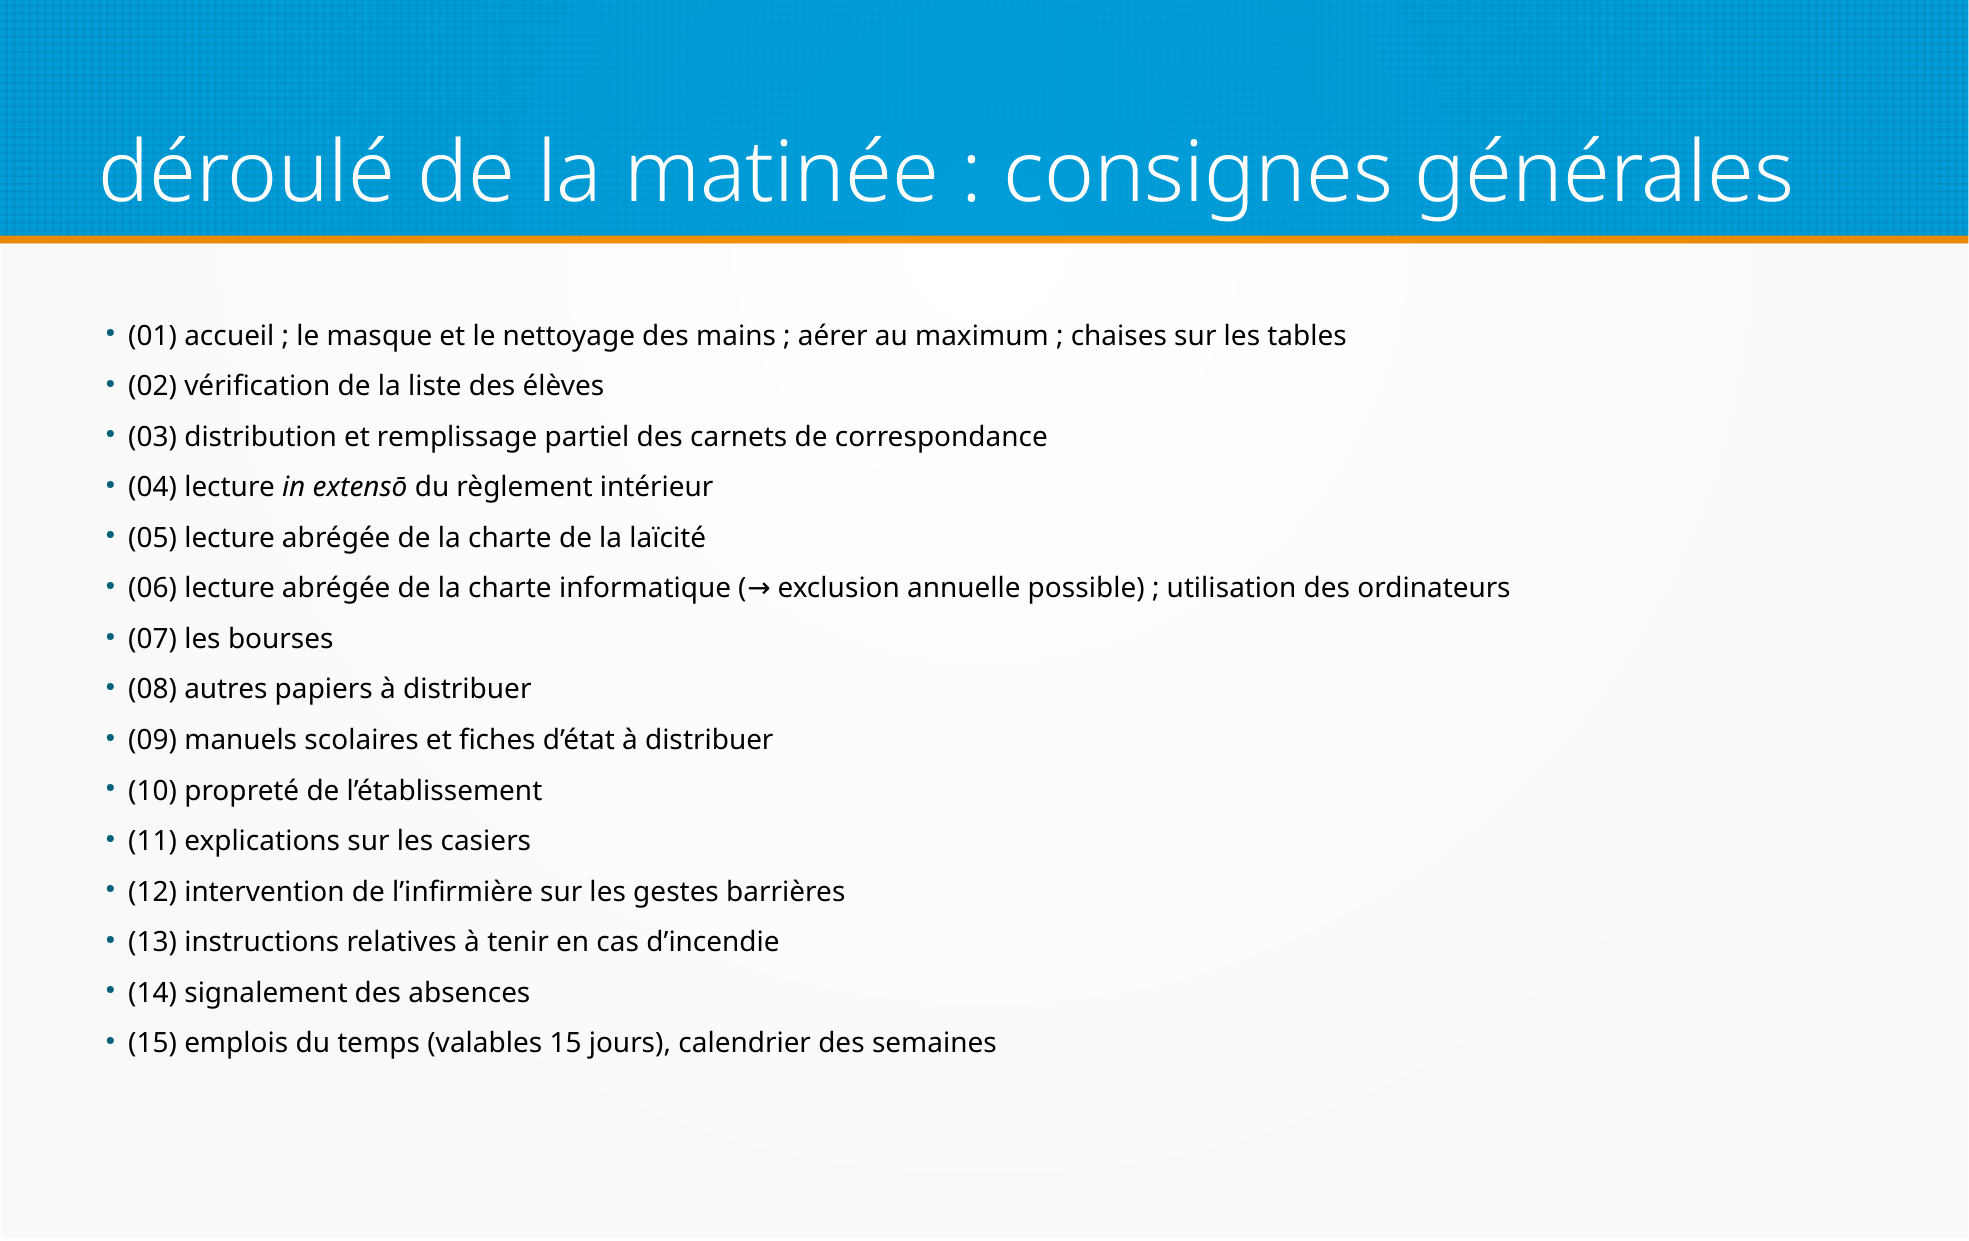

# déroulé de la matinée : consignes générales
(01) accueil ; le masque et le nettoyage des mains ; aérer au maximum ; chaises sur les tables
(02) vérification de la liste des élèves
(03) distribution et remplissage partiel des carnets de correspondance
(04) lecture in extensō du règlement intérieur
(05) lecture abrégée de la charte de la laïcité
(06) lecture abrégée de la charte informatique (→ exclusion annuelle possible) ; utilisation des ordinateurs
(07) les bourses
(08) autres papiers à distribuer
(09) manuels scolaires et fiches d’état à distribuer
(10) propreté de l’établissement
(11) explications sur les casiers
(12) intervention de l’infirmière sur les gestes barrières
(13) instructions relatives à tenir en cas d’incendie
(14) signalement des absences
(15) emplois du temps (valables 15 jours), calendrier des semaines